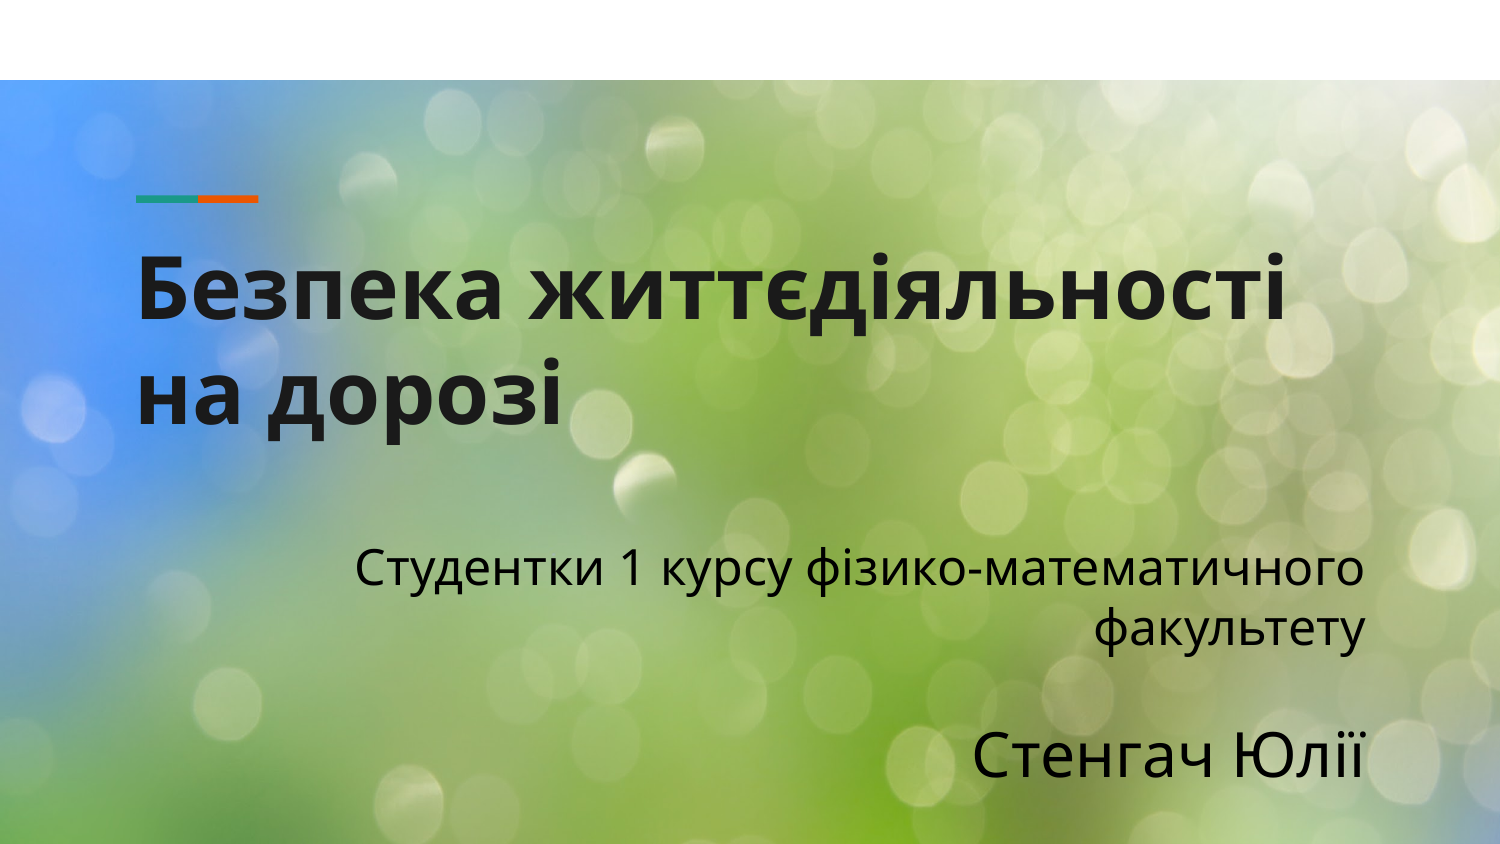

# Безпека життєдіяльності на дорозі
Студентки 1 курсу фізико-математичного факультету
Стенгач Юлії